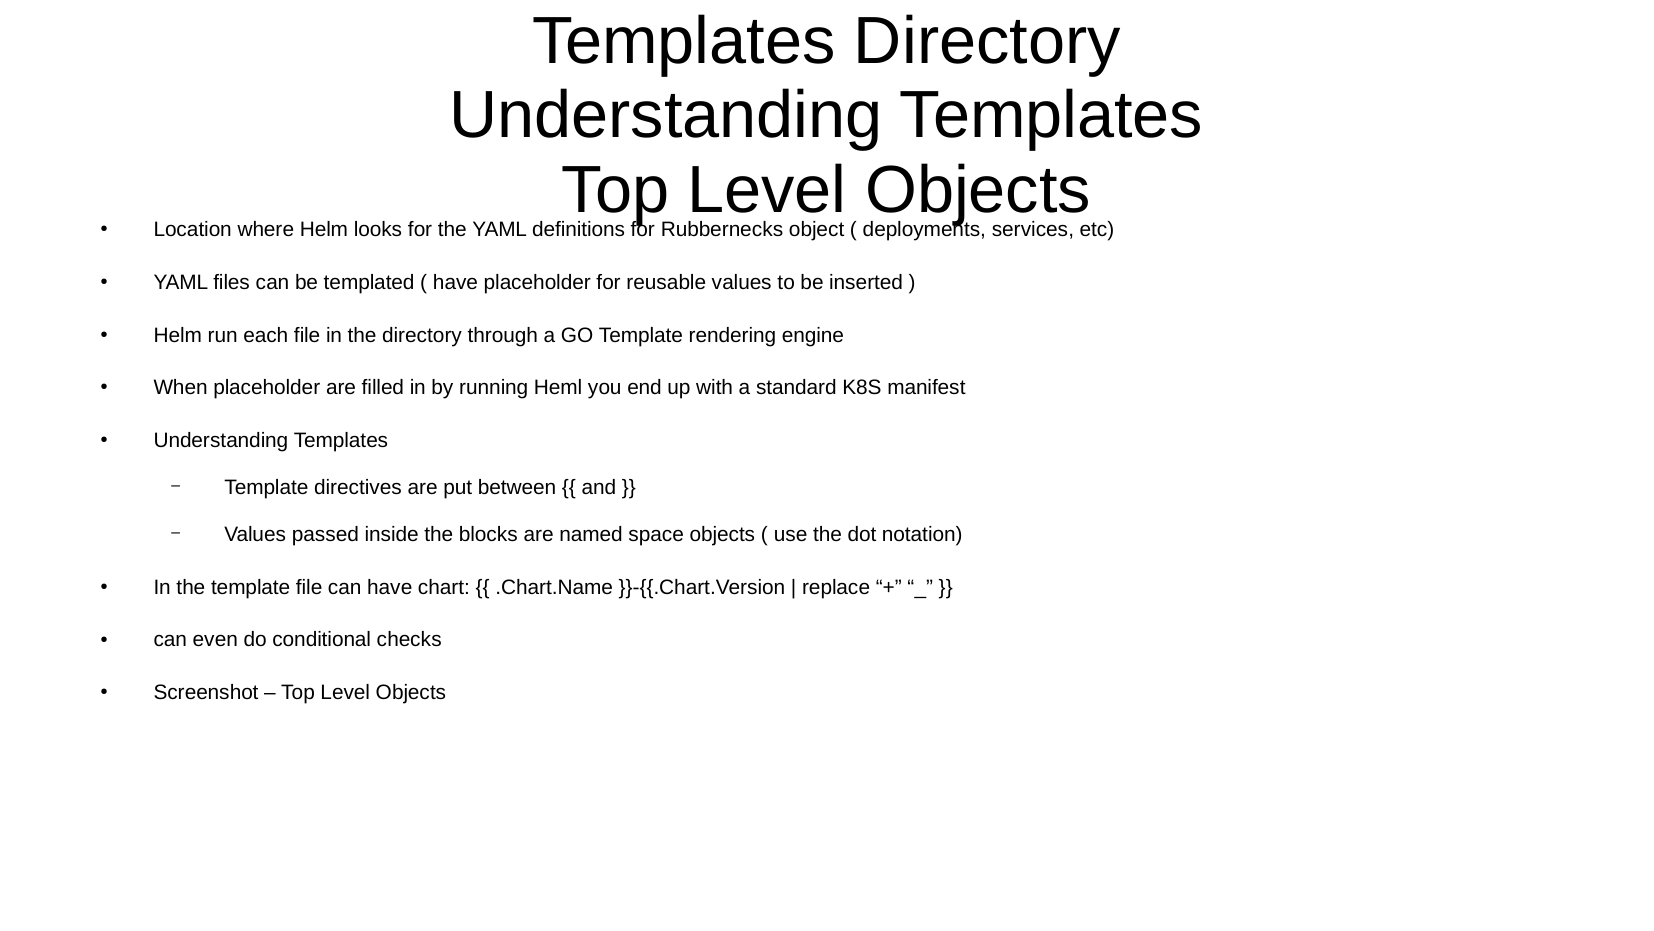

# Templates Directory Understanding Templates Top Level Objects
Location where Helm looks for the YAML definitions for Rubbernecks object ( deployments, services, etc)
YAML files can be templated ( have placeholder for reusable values to be inserted )
Helm run each file in the directory through a GO Template rendering engine
When placeholder are filled in by running Heml you end up with a standard K8S manifest
Understanding Templates
Template directives are put between {{ and }}
Values passed inside the blocks are named space objects ( use the dot notation)
In the template file can have chart: {{ .Chart.Name }}-{{.Chart.Version | replace “+” “_” }}
can even do conditional checks
Screenshot – Top Level Objects